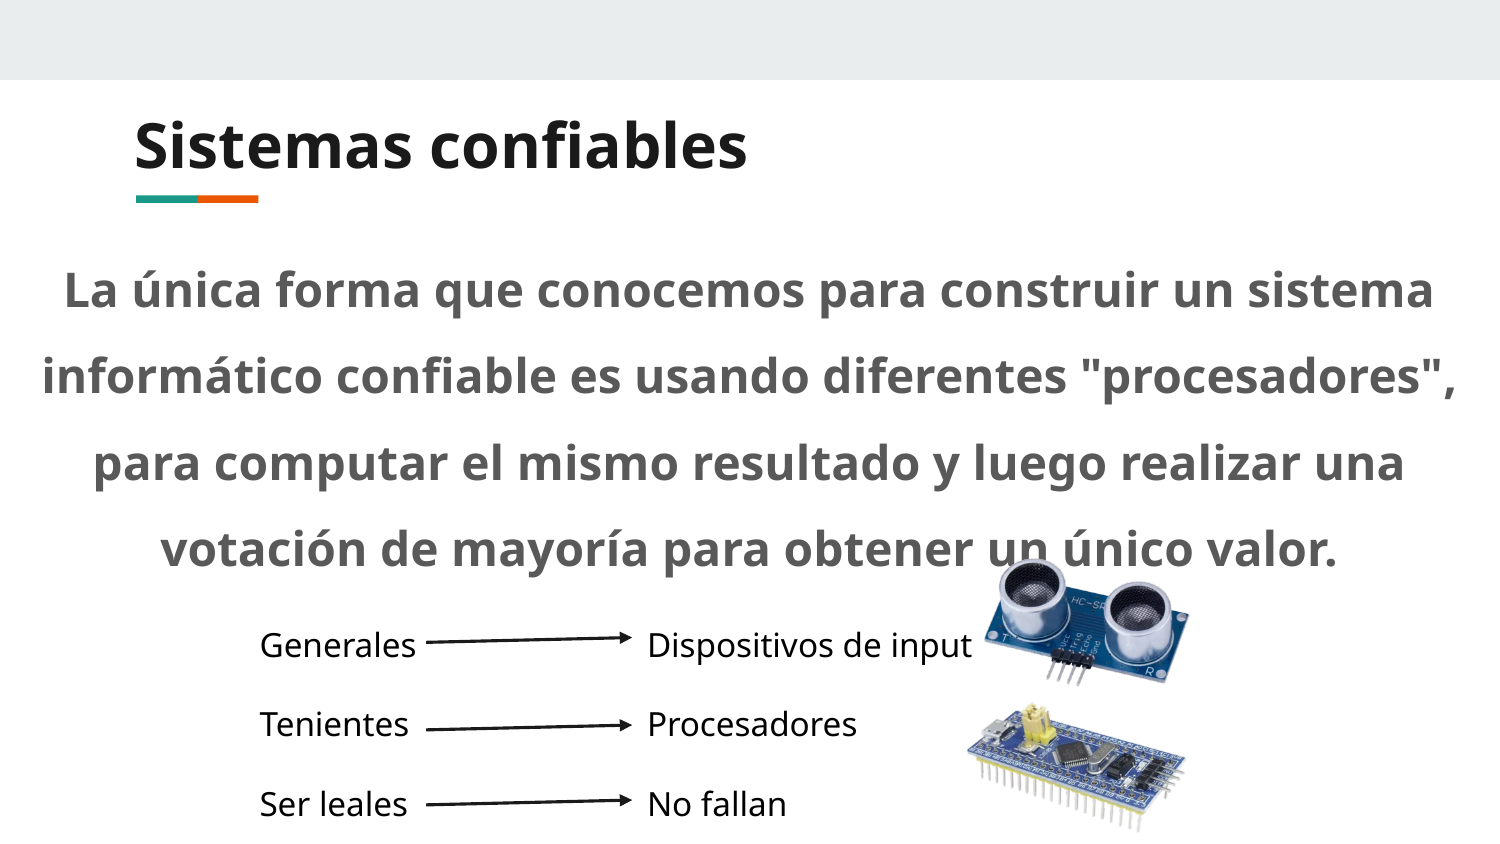

# Sistemas confiables
La única forma que conocemos para construir un sistema informático confiable es usando diferentes "procesadores", para computar el mismo resultado y luego realizar una votación de mayoría para obtener un único valor.
Generales
Tenientes
Ser leales
Dispositivos de input
Procesadores
No fallan